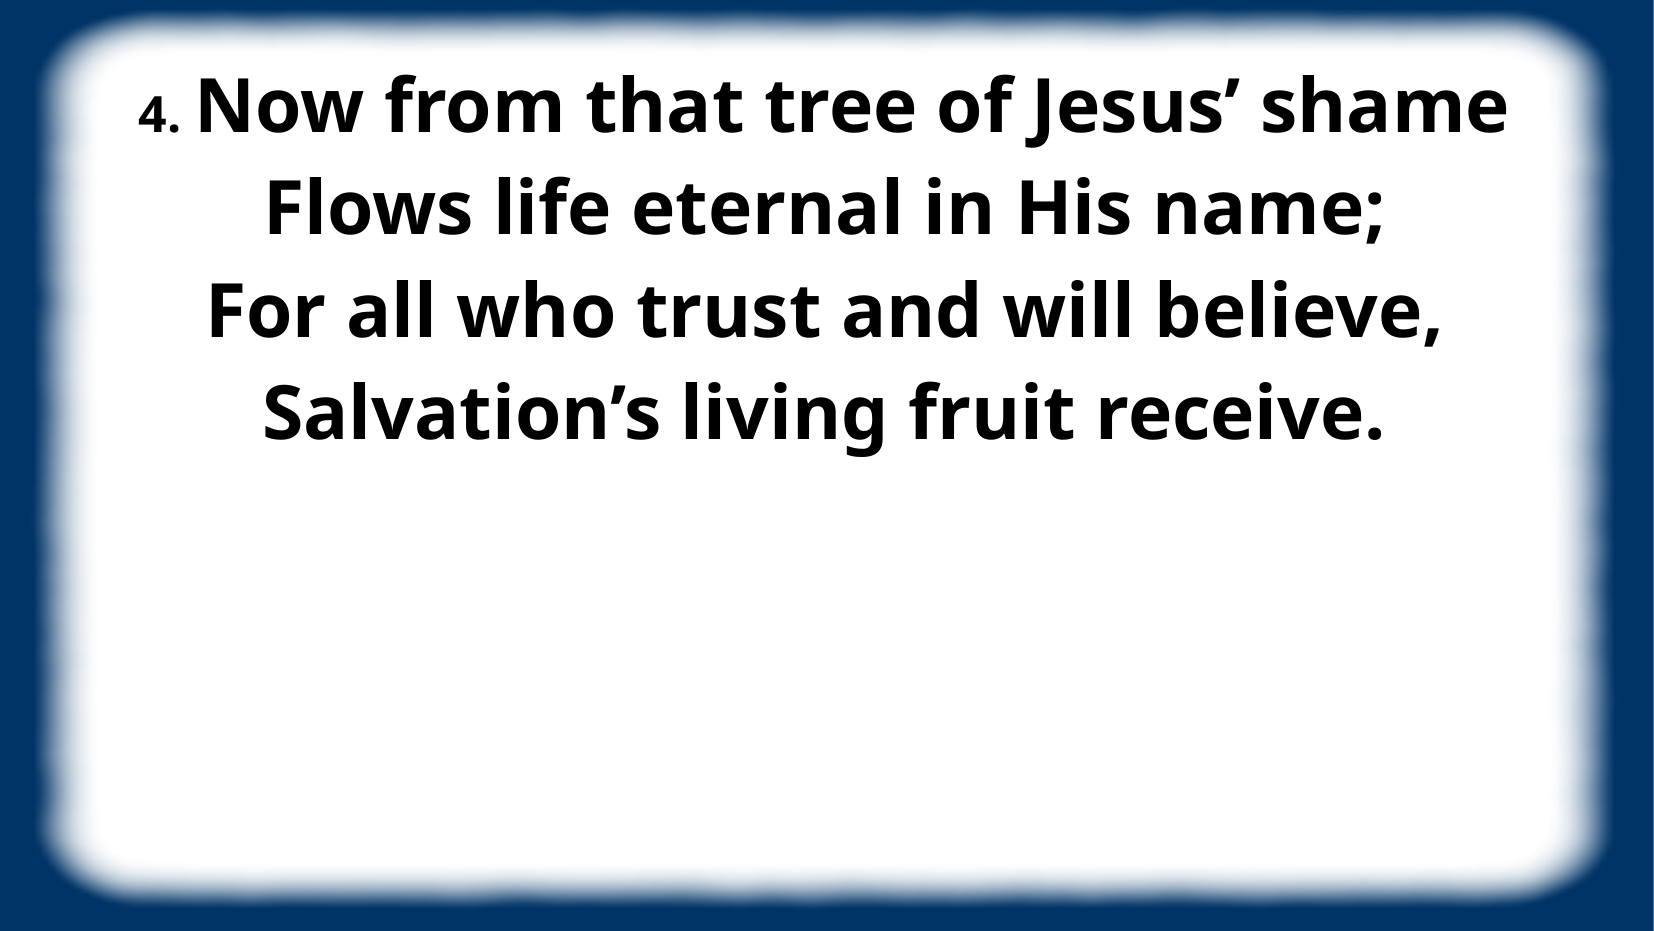

4. Now from that tree of Jesus’ shame
Flows life eternal in His name;
For all who trust and will believe,
Salvation’s living fruit receive.